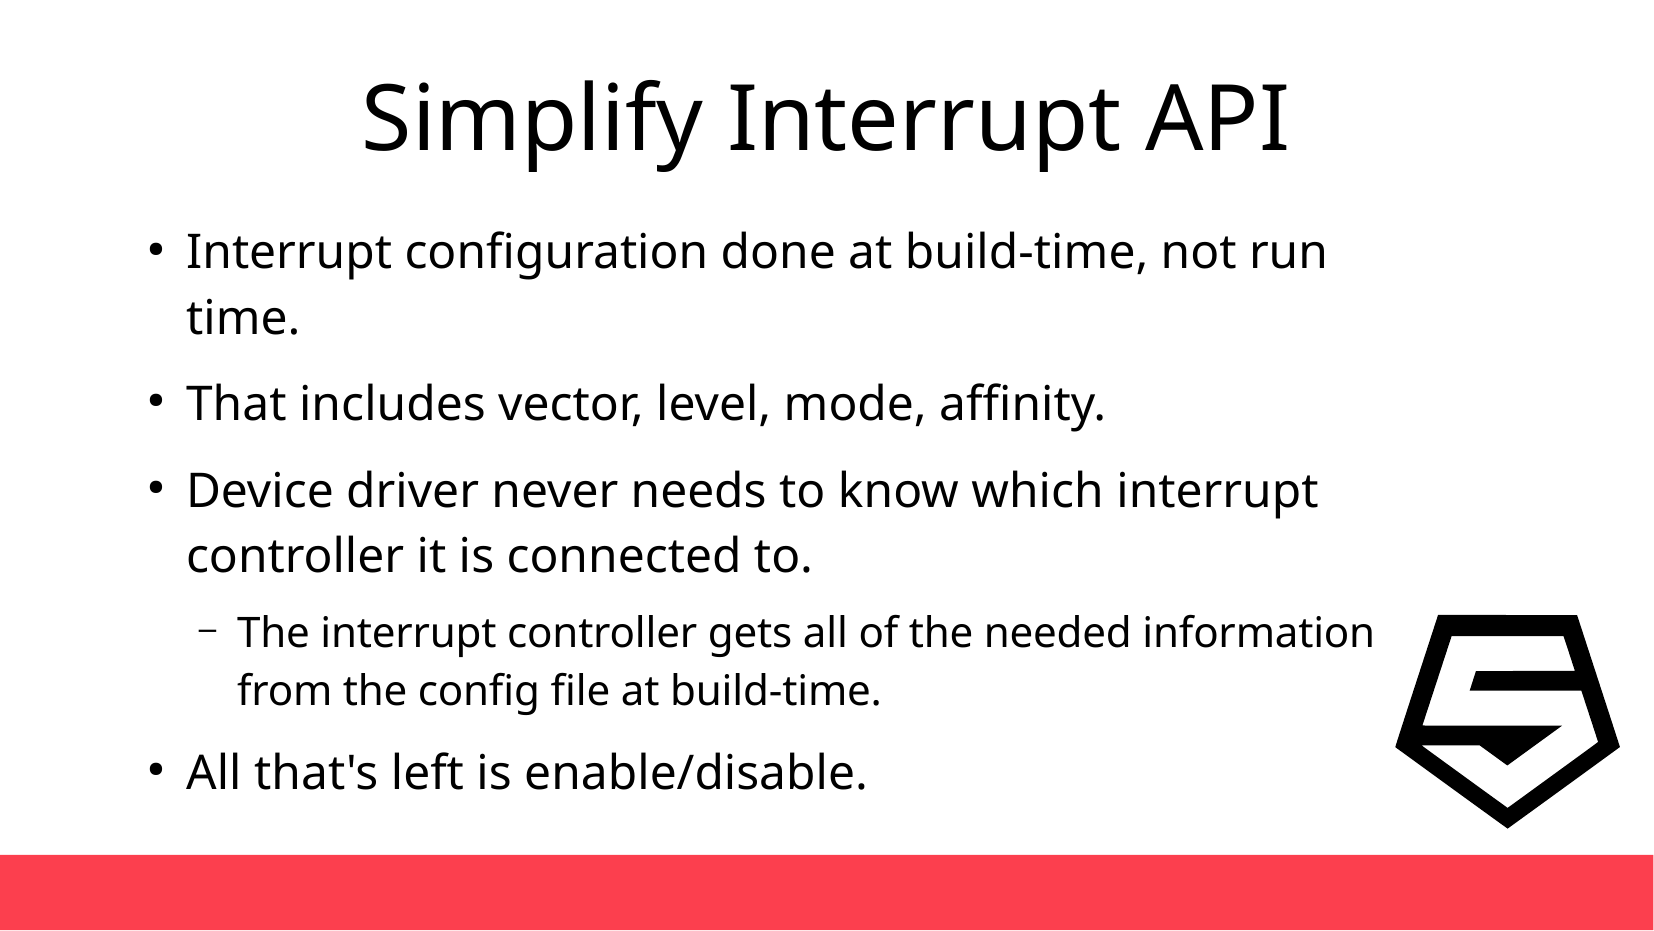

# Simplify Interrupt API
Interrupt configuration done at build-time, not run time.
That includes vector, level, mode, affinity.
Device driver never needs to know which interrupt controller it is connected to.
The interrupt controller gets all of the needed information from the config file at build-time.
All that's left is enable/disable.